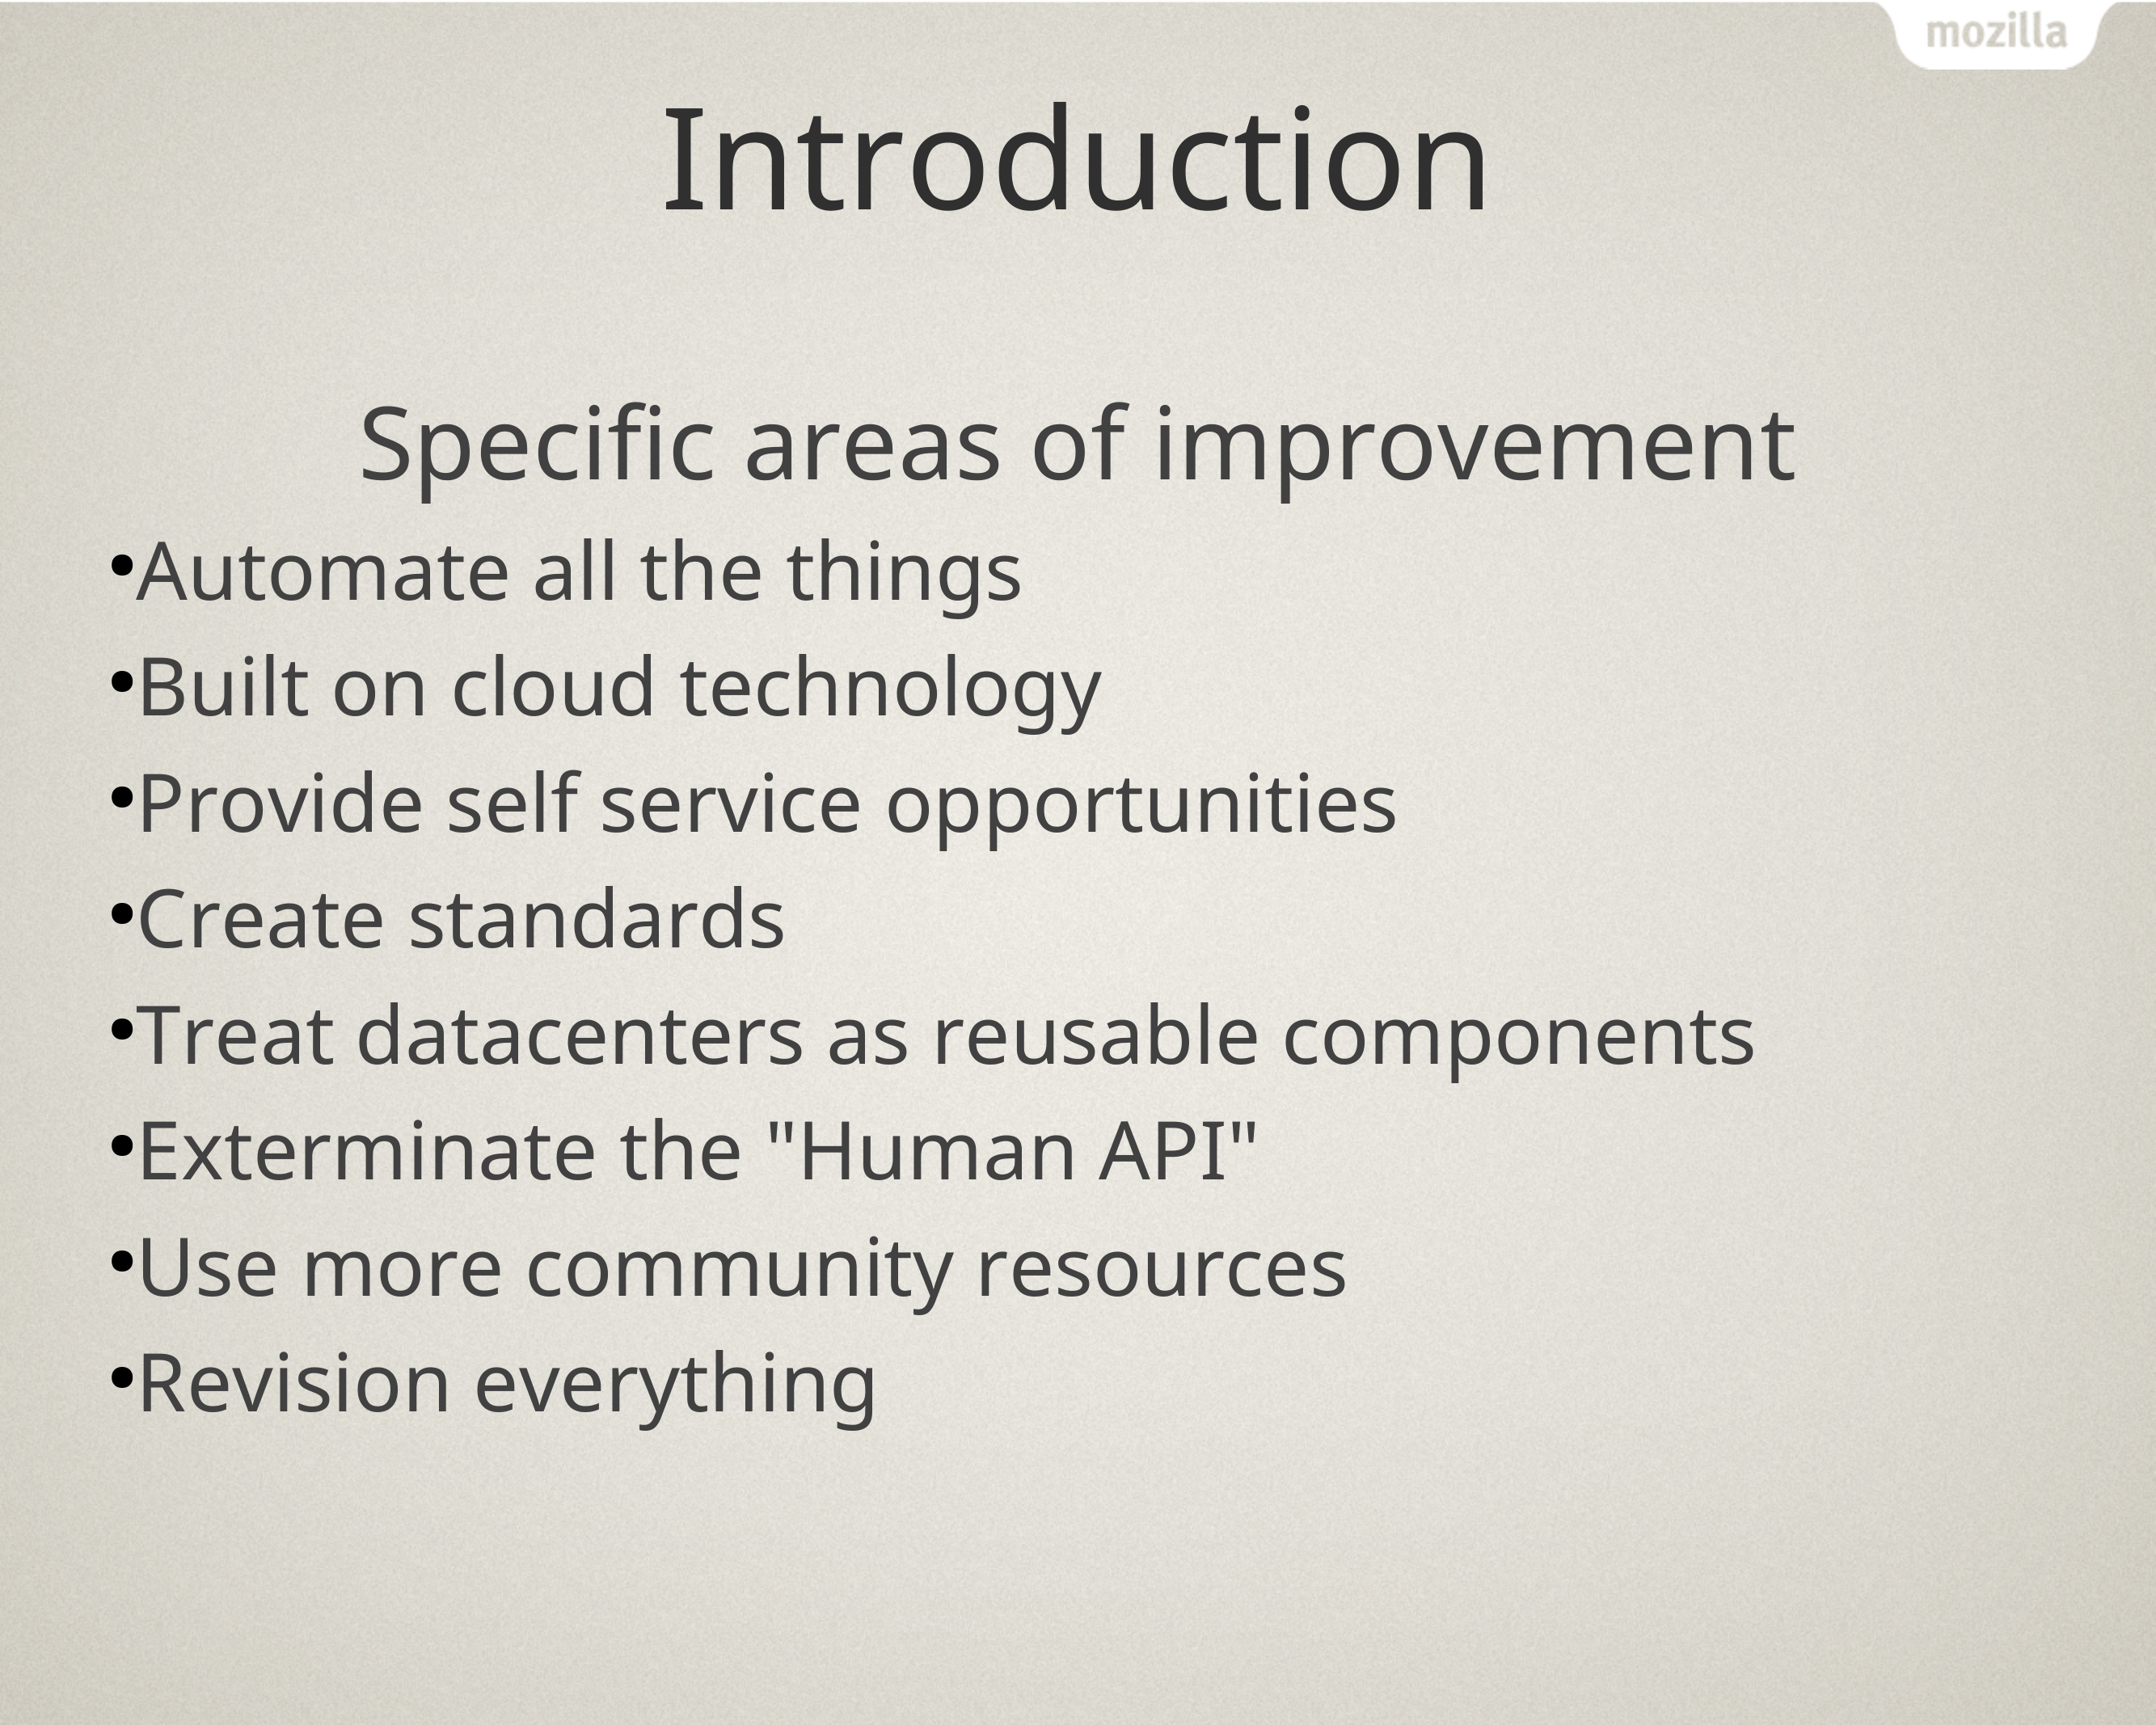

# Introduction
Specific areas of improvement
Automate all the things
Built on cloud technology
Provide self service opportunities
Create standards
Treat datacenters as reusable components
Exterminate the "Human API"
Use more community resources
Revision everything